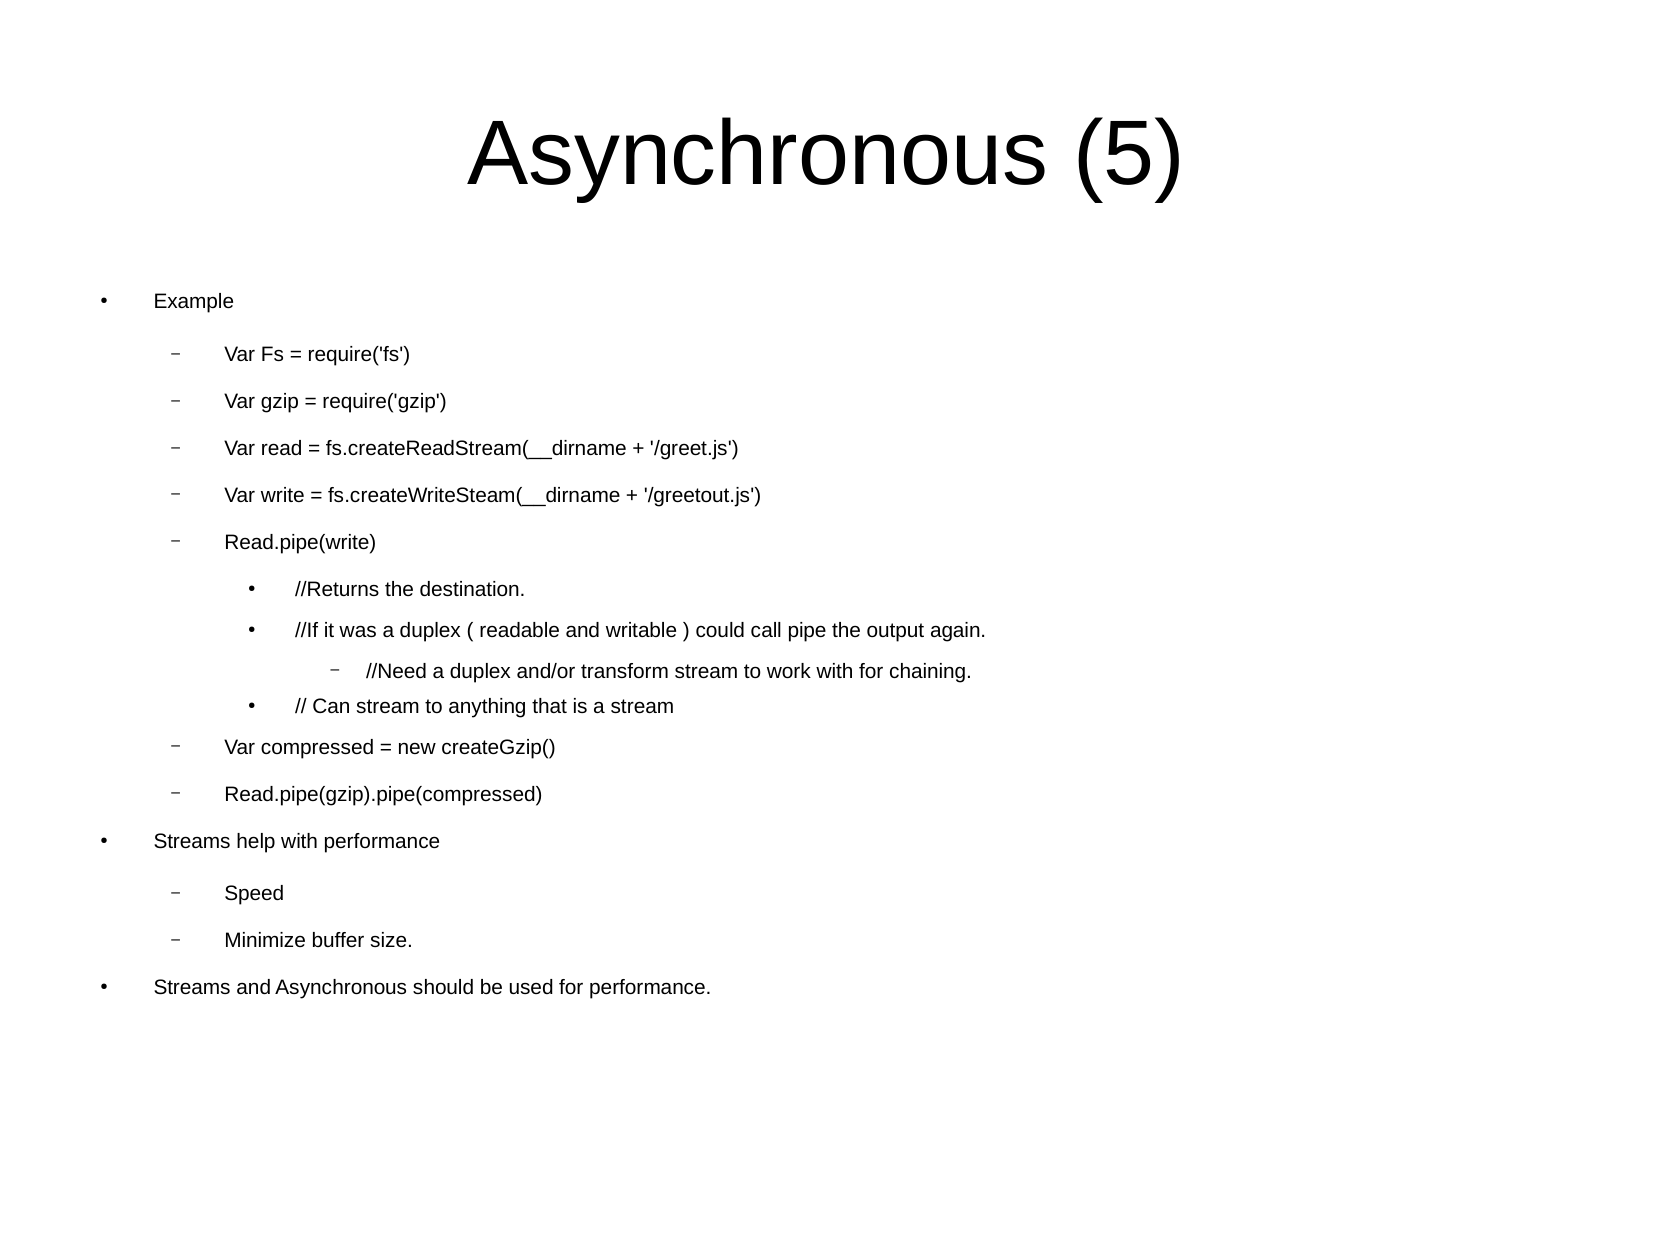

# Asynchronous (5)
Example
Var Fs = require('fs')
Var gzip = require('gzip')
Var read = fs.createReadStream(__dirname + '/greet.js')
Var write = fs.createWriteSteam(__dirname + '/greetout.js')
Read.pipe(write)
//Returns the destination.
//If it was a duplex ( readable and writable ) could call pipe the output again.
//Need a duplex and/or transform stream to work with for chaining.
// Can stream to anything that is a stream
Var compressed = new createGzip()
Read.pipe(gzip).pipe(compressed)
Streams help with performance
Speed
Minimize buffer size.
Streams and Asynchronous should be used for performance.